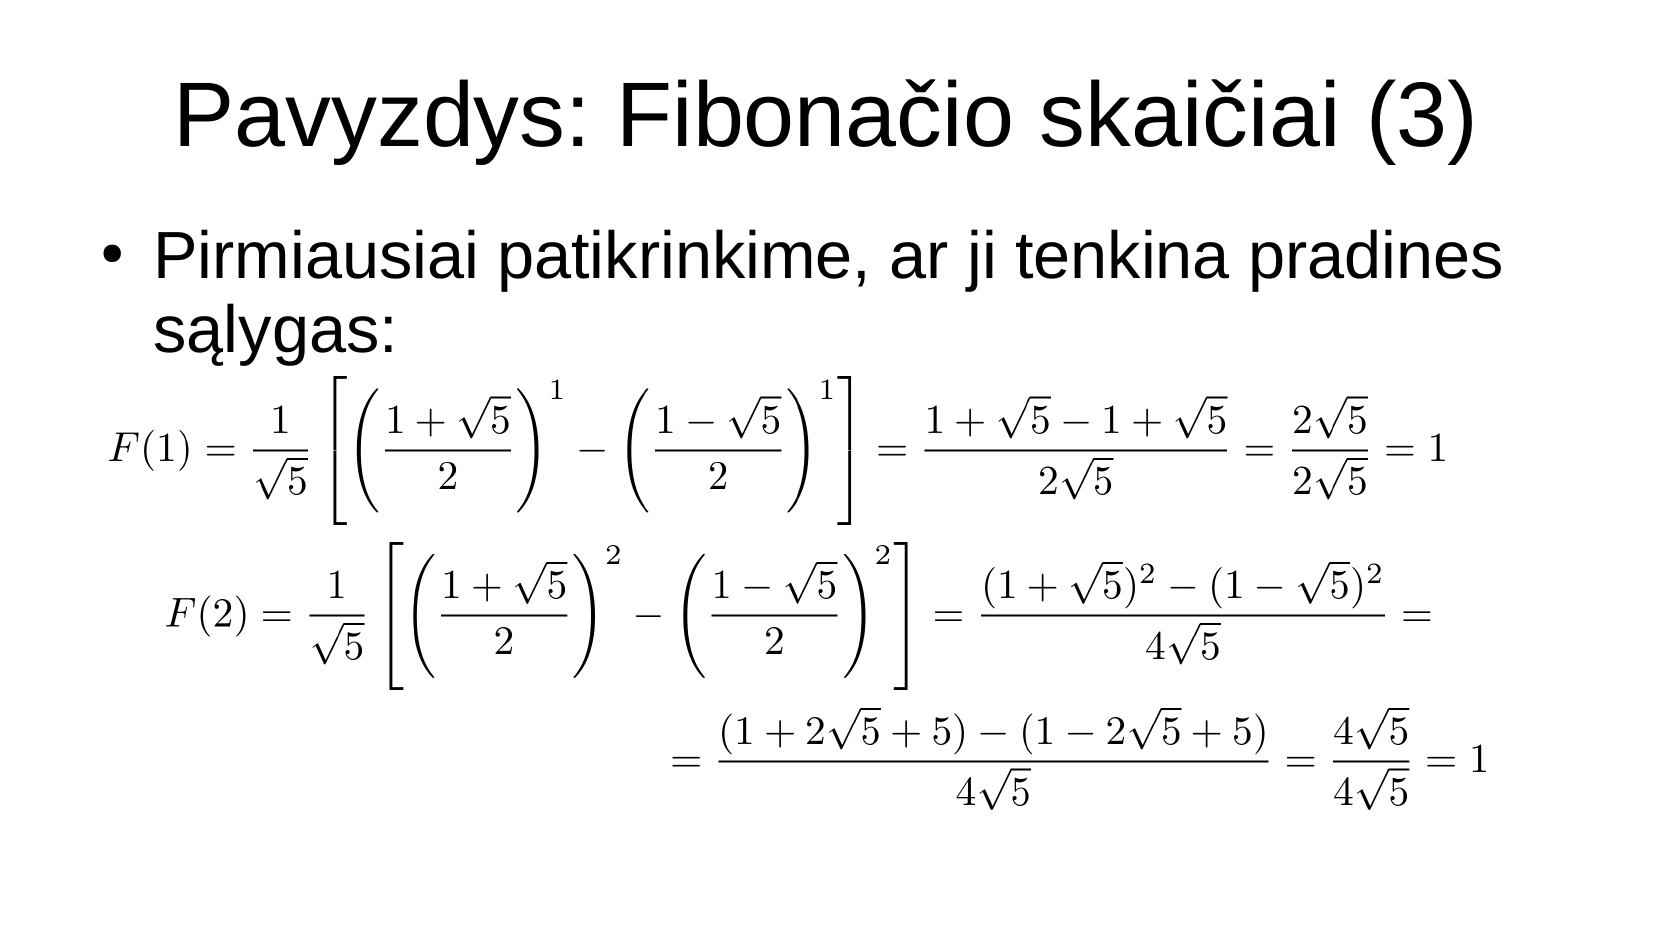

# Pavyzdys: Fibonačio skaičiai (3)
Pirmiausiai patikrinkime, ar ji tenkina pradines sąlygas: